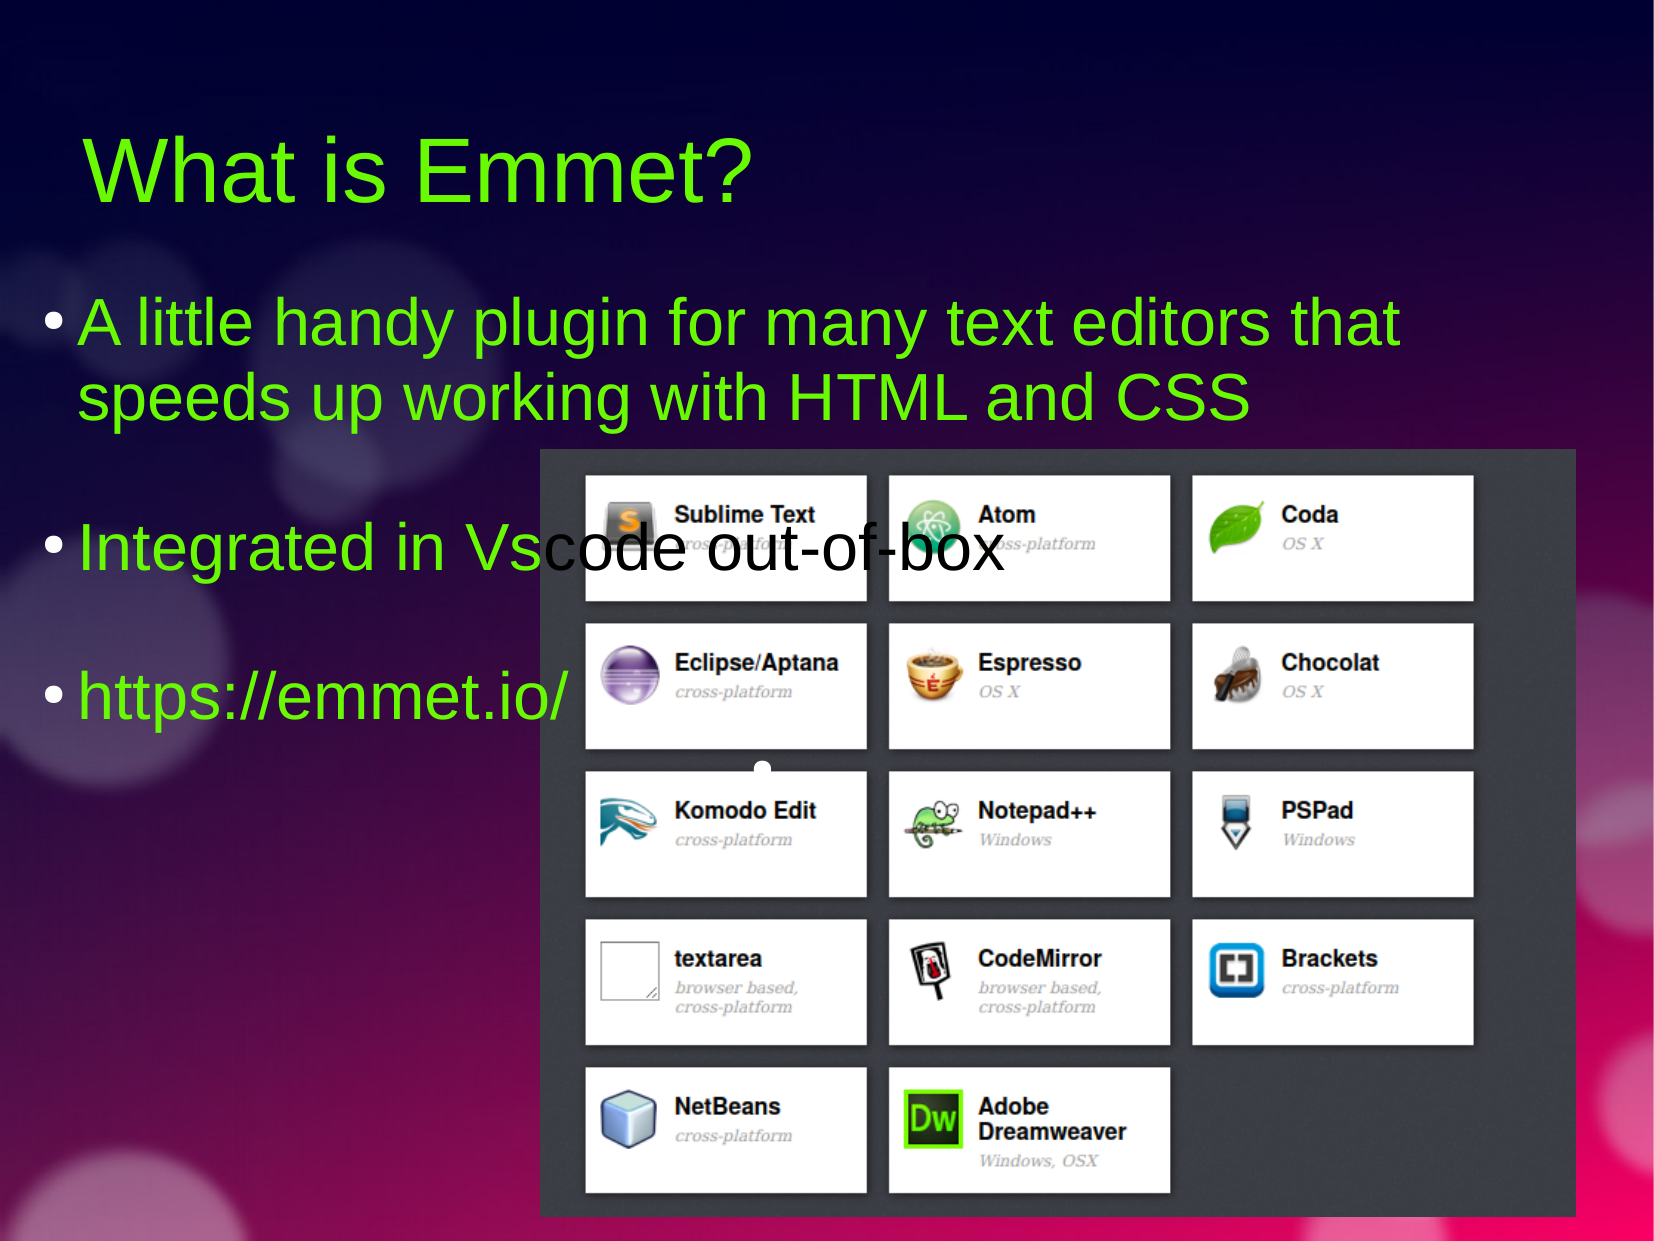

# What is Emmet?
A little handy plugin for many text editors that speeds up working with HTML and CSS
Integrated in Vscode out-of-box
https://emmet.io/